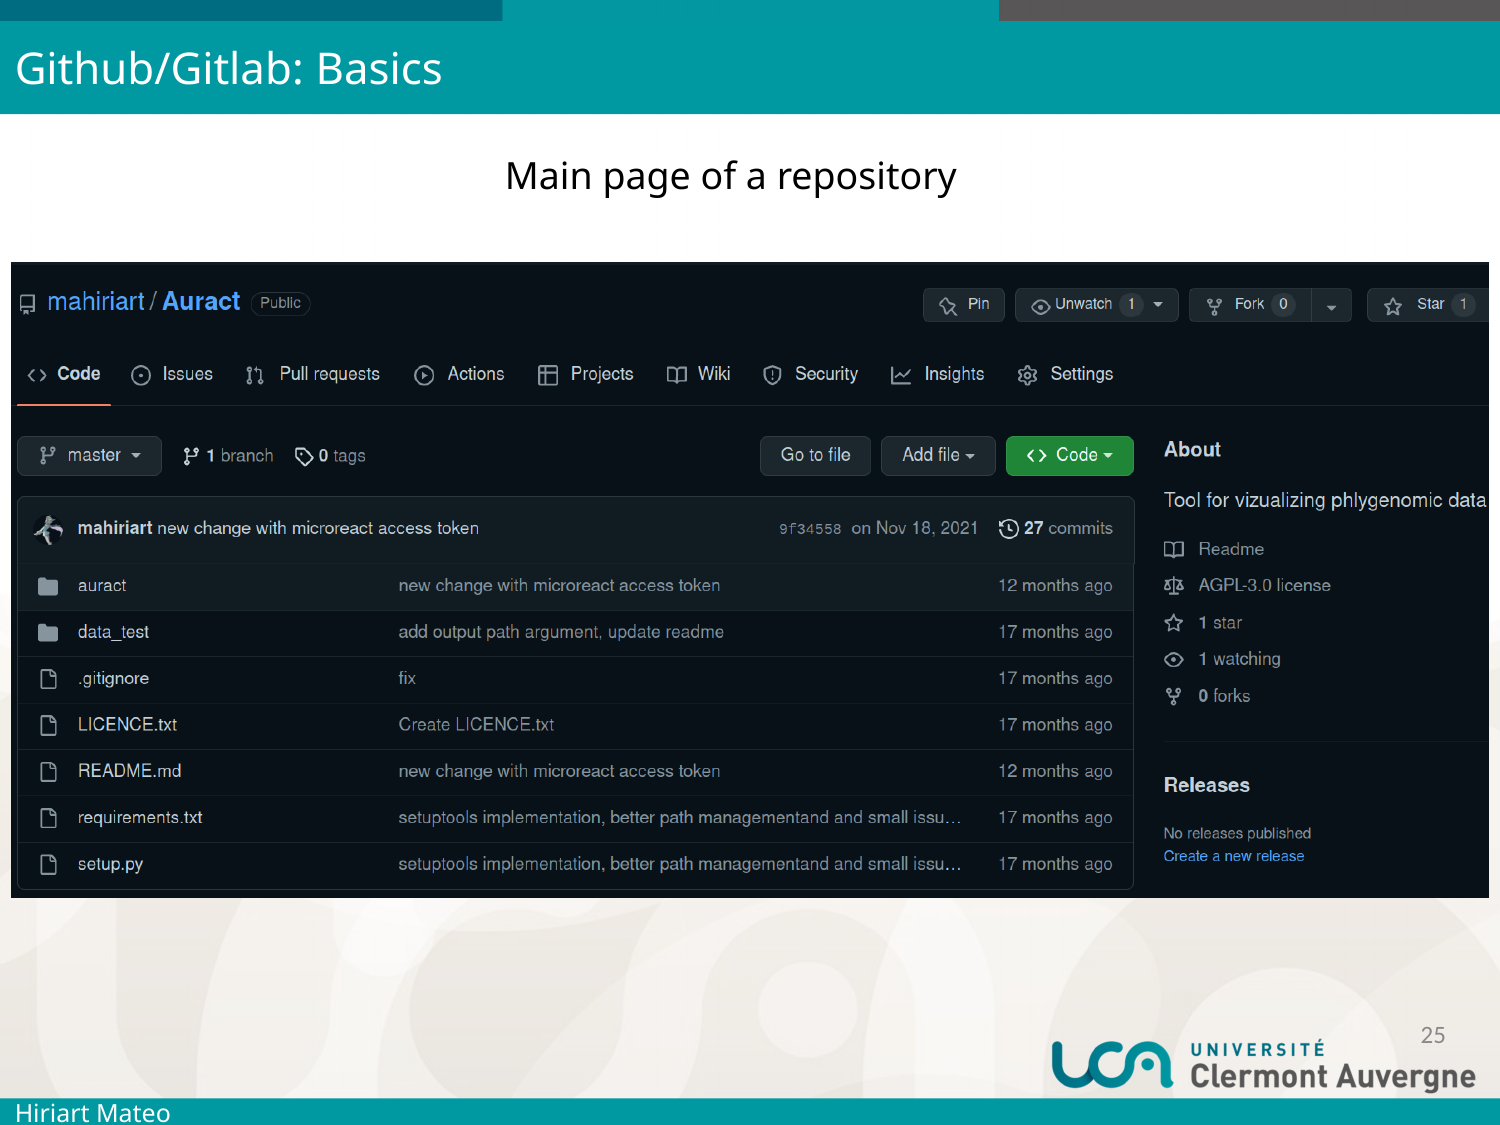

Github/Gitlab: Basics
Main page of a repository
25
Hiriart Mateo